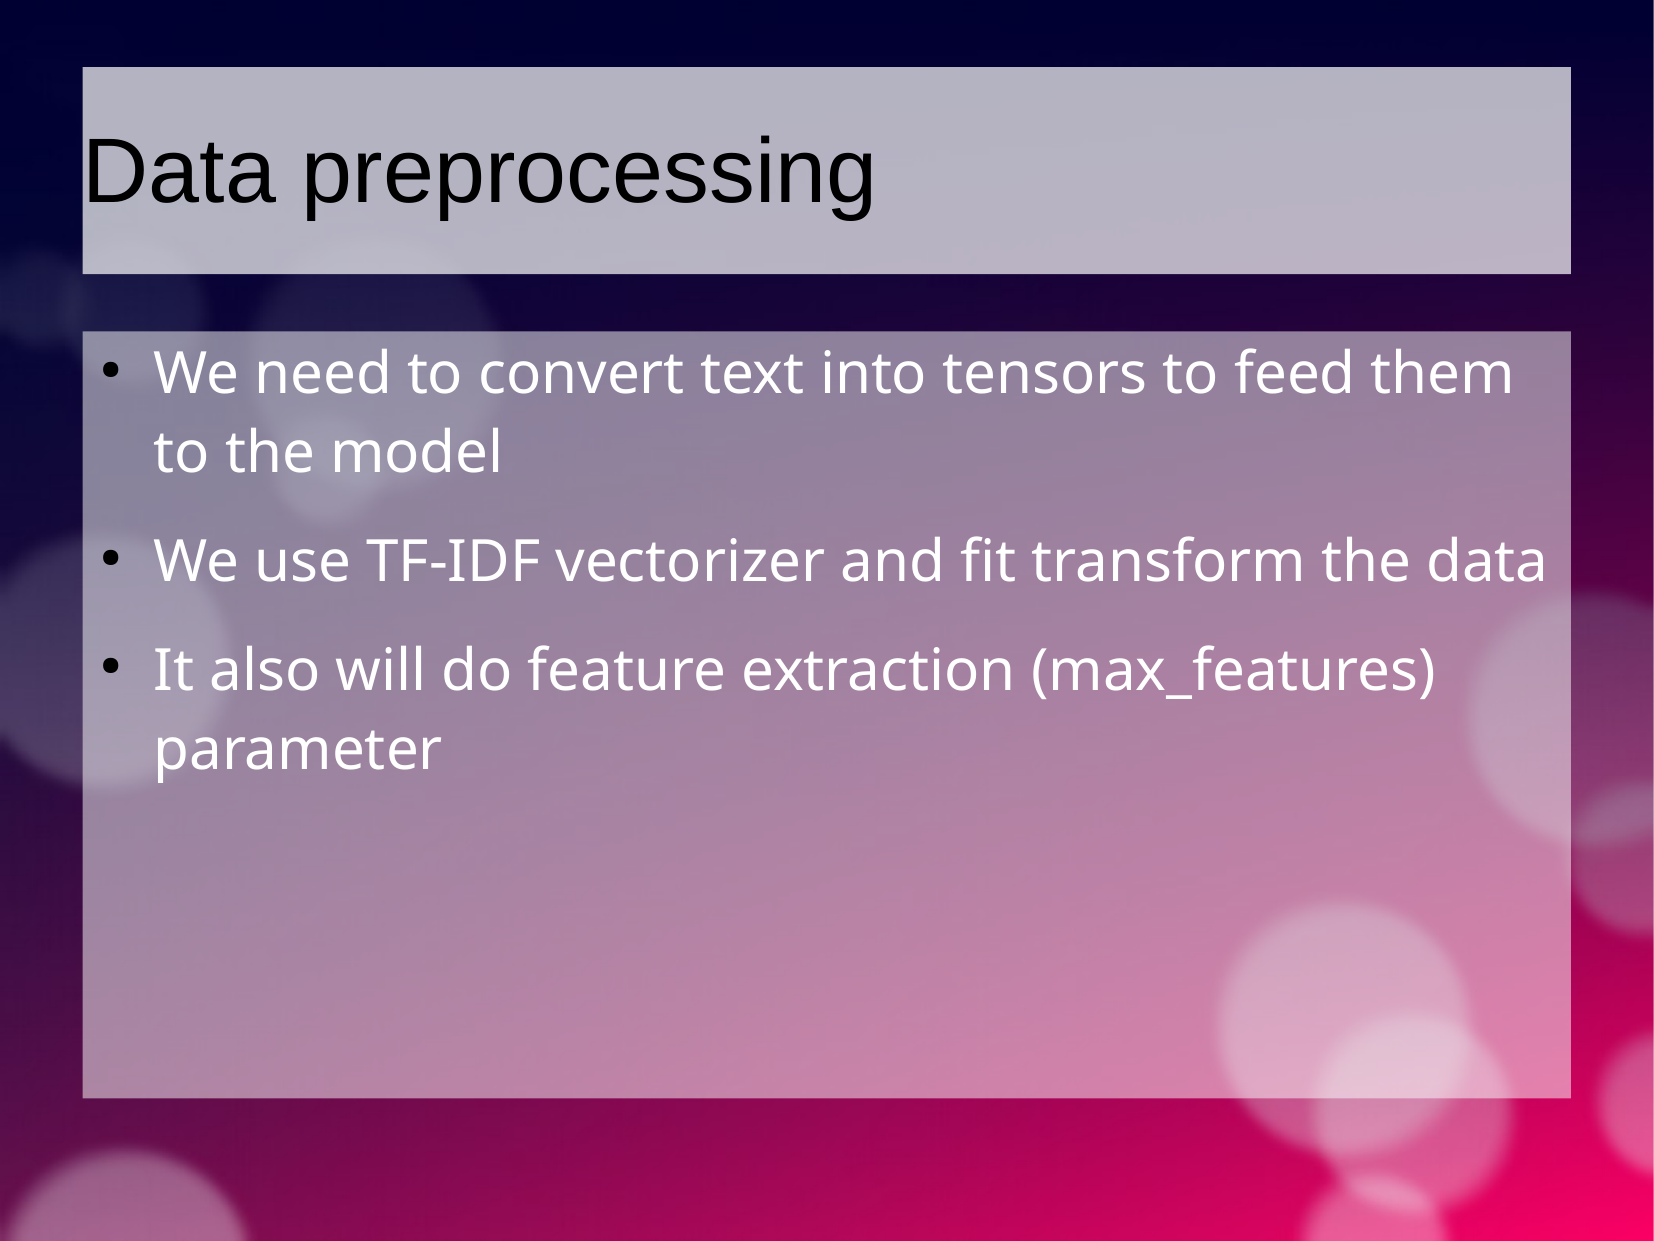

# Data preprocessing
We need to convert text into tensors to feed them to the model
We use TF-IDF vectorizer and fit transform the data
It also will do feature extraction (max_features) parameter